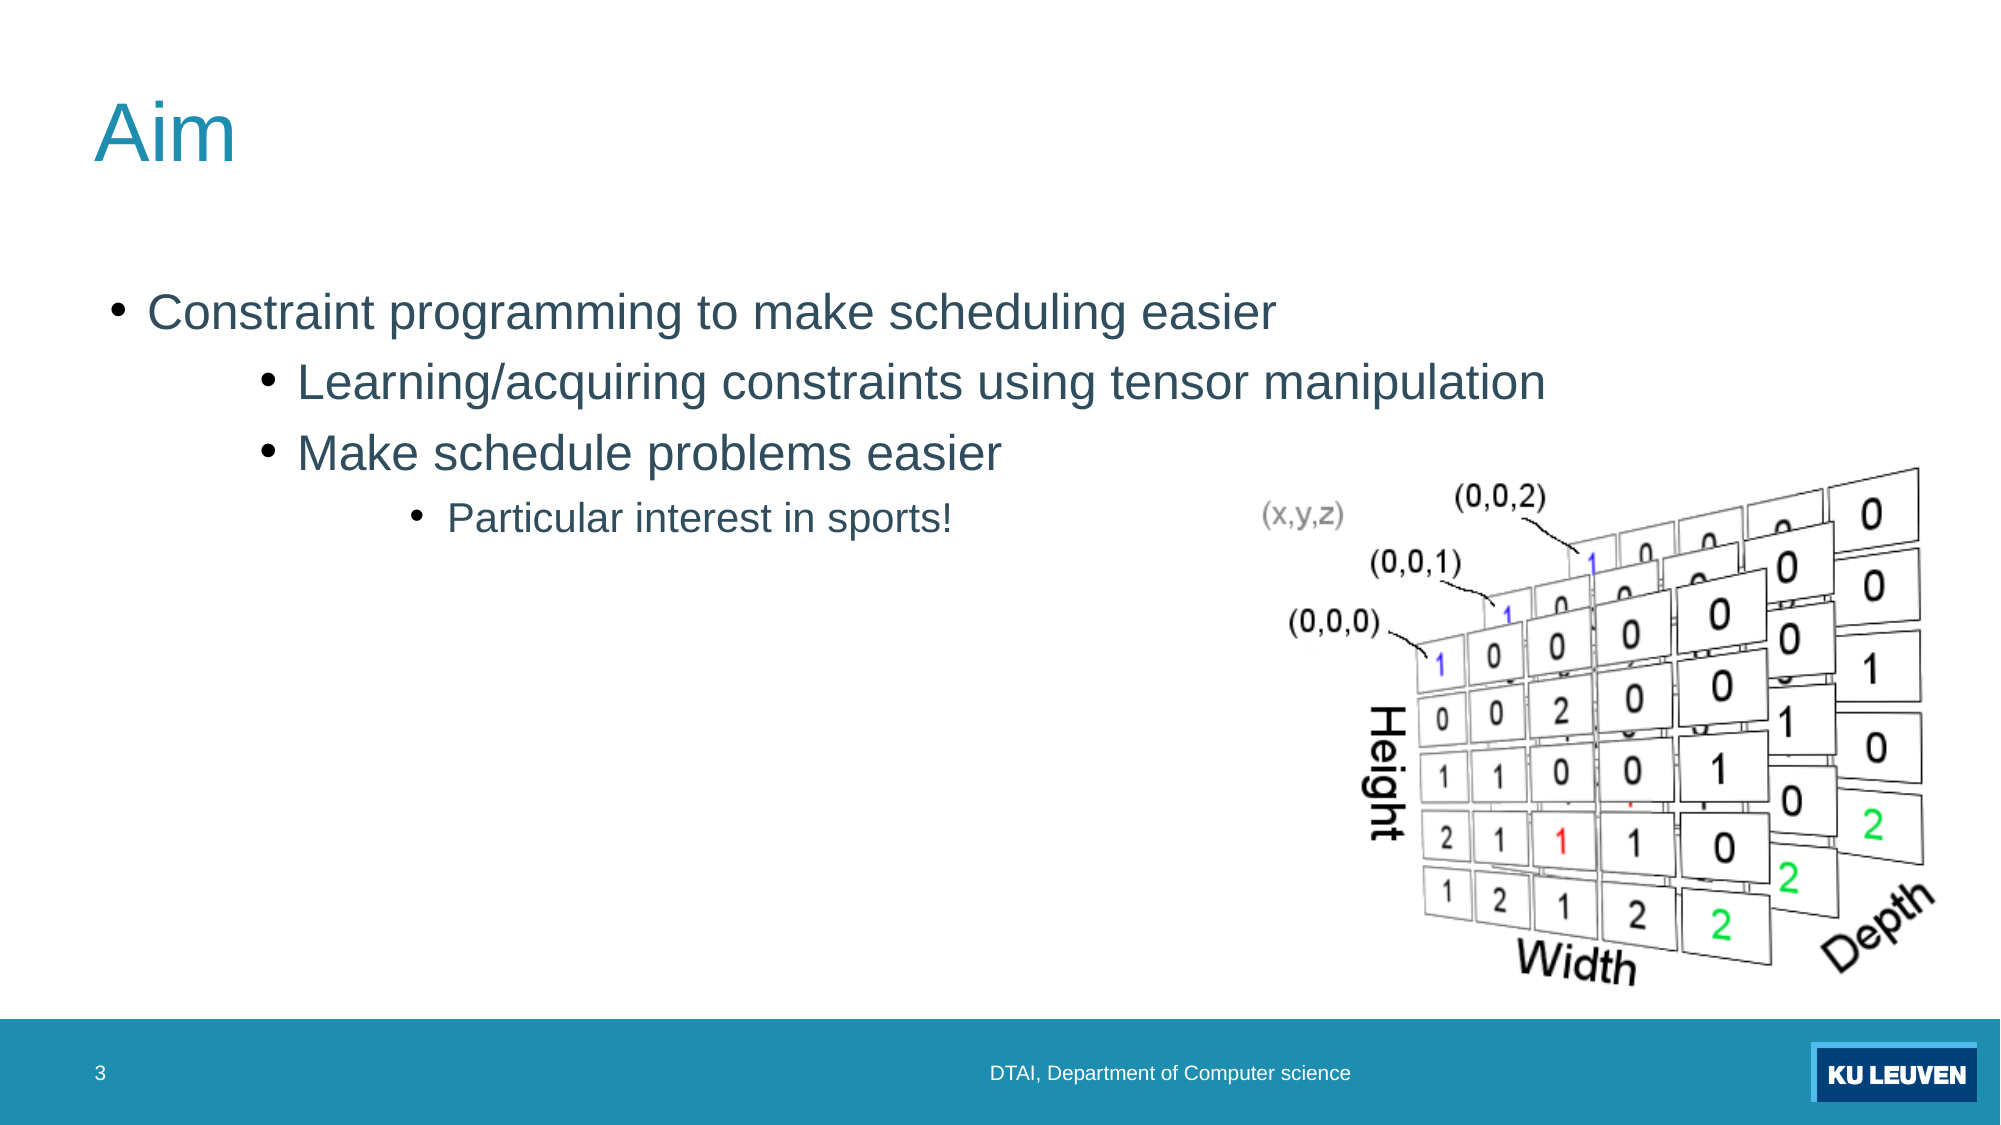

Aim
# Constraint programming to make scheduling easier
Learning/acquiring constraints using tensor manipulation
Make schedule problems easier
Particular interest in sports!
DTAI, Department of Computer science